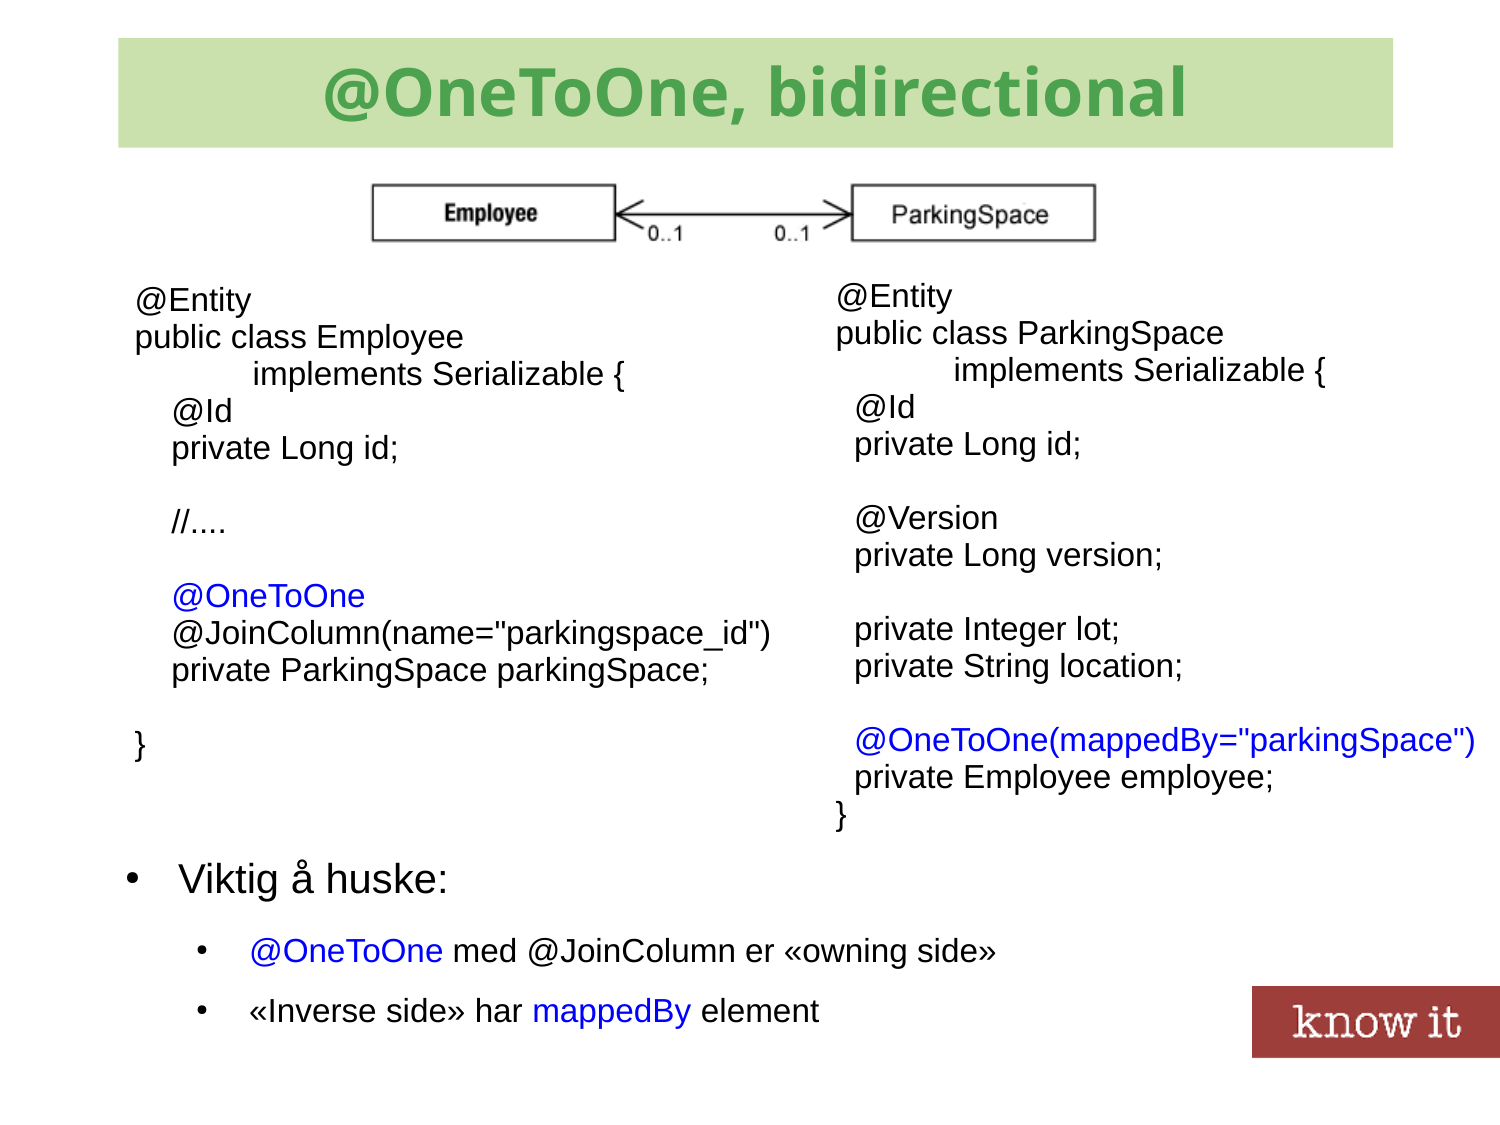

@OneToOne, bidirectional
@Entity
public class ParkingSpace
		implements Serializable {
 @Id
 private Long id;
 @Version
 private Long version;
 private Integer lot;
 private String location;
 @OneToOne(mappedBy="parkingSpace")
 private Employee employee;
}
@Entity
public class Employee
		implements Serializable {
 @Id
 private Long id;
 //....
 @OneToOne
 @JoinColumn(name="parkingspace_id")
 private ParkingSpace parkingSpace;
}
# Viktig å huske:
@OneToOne med @JoinColumn er «owning side»
«Inverse side» har mappedBy element